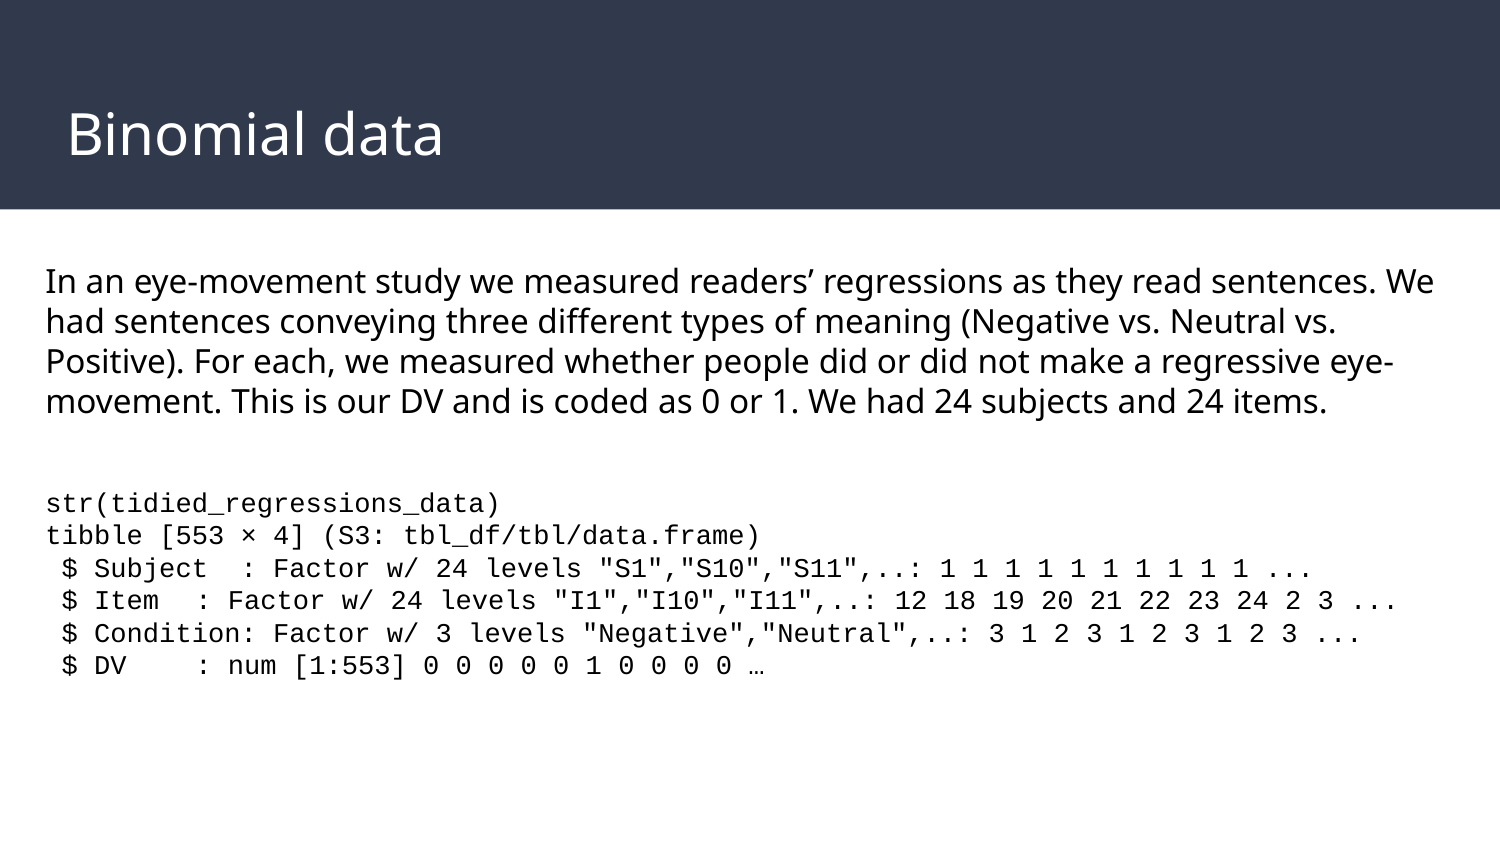

# Binomial data
In an eye-movement study we measured readers’ regressions as they read sentences. We had sentences conveying three different types of meaning (Negative vs. Neutral vs. Positive). For each, we measured whether people did or did not make a regressive eye-movement. This is our DV and is coded as 0 or 1. We had 24 subjects and 24 items.
str(tidied_regressions_data)
tibble [553 × 4] (S3: tbl_df/tbl/data.frame)
 $ Subject : Factor w/ 24 levels "S1","S10","S11",..: 1 1 1 1 1 1 1 1 1 1 ...
 $ Item 	: Factor w/ 24 levels "I1","I10","I11",..: 12 18 19 20 21 22 23 24 2 3 ...
 $ Condition: Factor w/ 3 levels "Negative","Neutral",..: 3 1 2 3 1 2 3 1 2 3 ...
 $ DV 	: num [1:553] 0 0 0 0 0 1 0 0 0 0 …